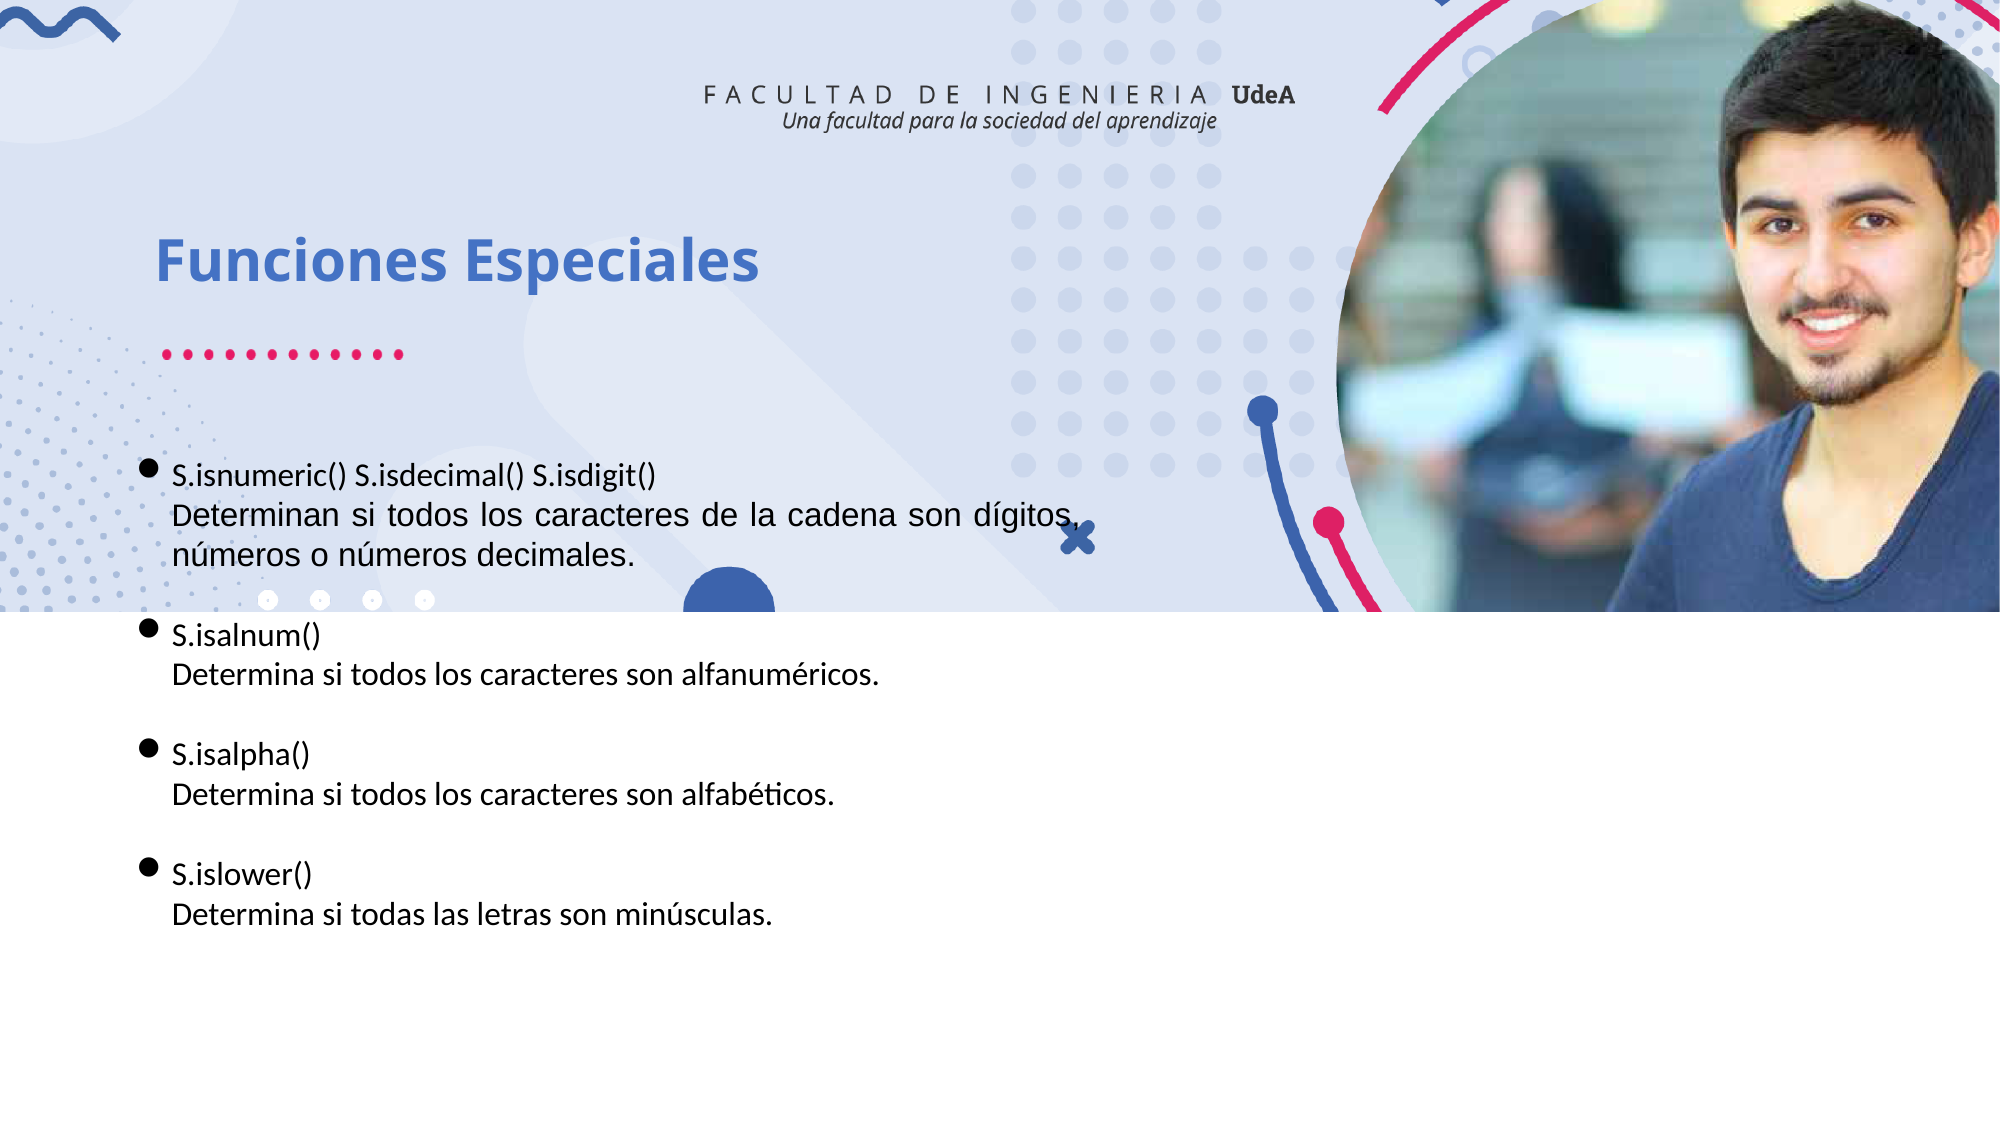

Funciones Especiales
S.isnumeric() S.isdecimal() S.isdigit()
Determinan si todos los caracteres de la cadena son dígitos, números o números decimales.
S.isalnum()
Determina si todos los caracteres son alfanuméricos.
S.isalpha()
Determina si todos los caracteres son alfabéticos.
S.islower()
Determina si todas las letras son minúsculas.